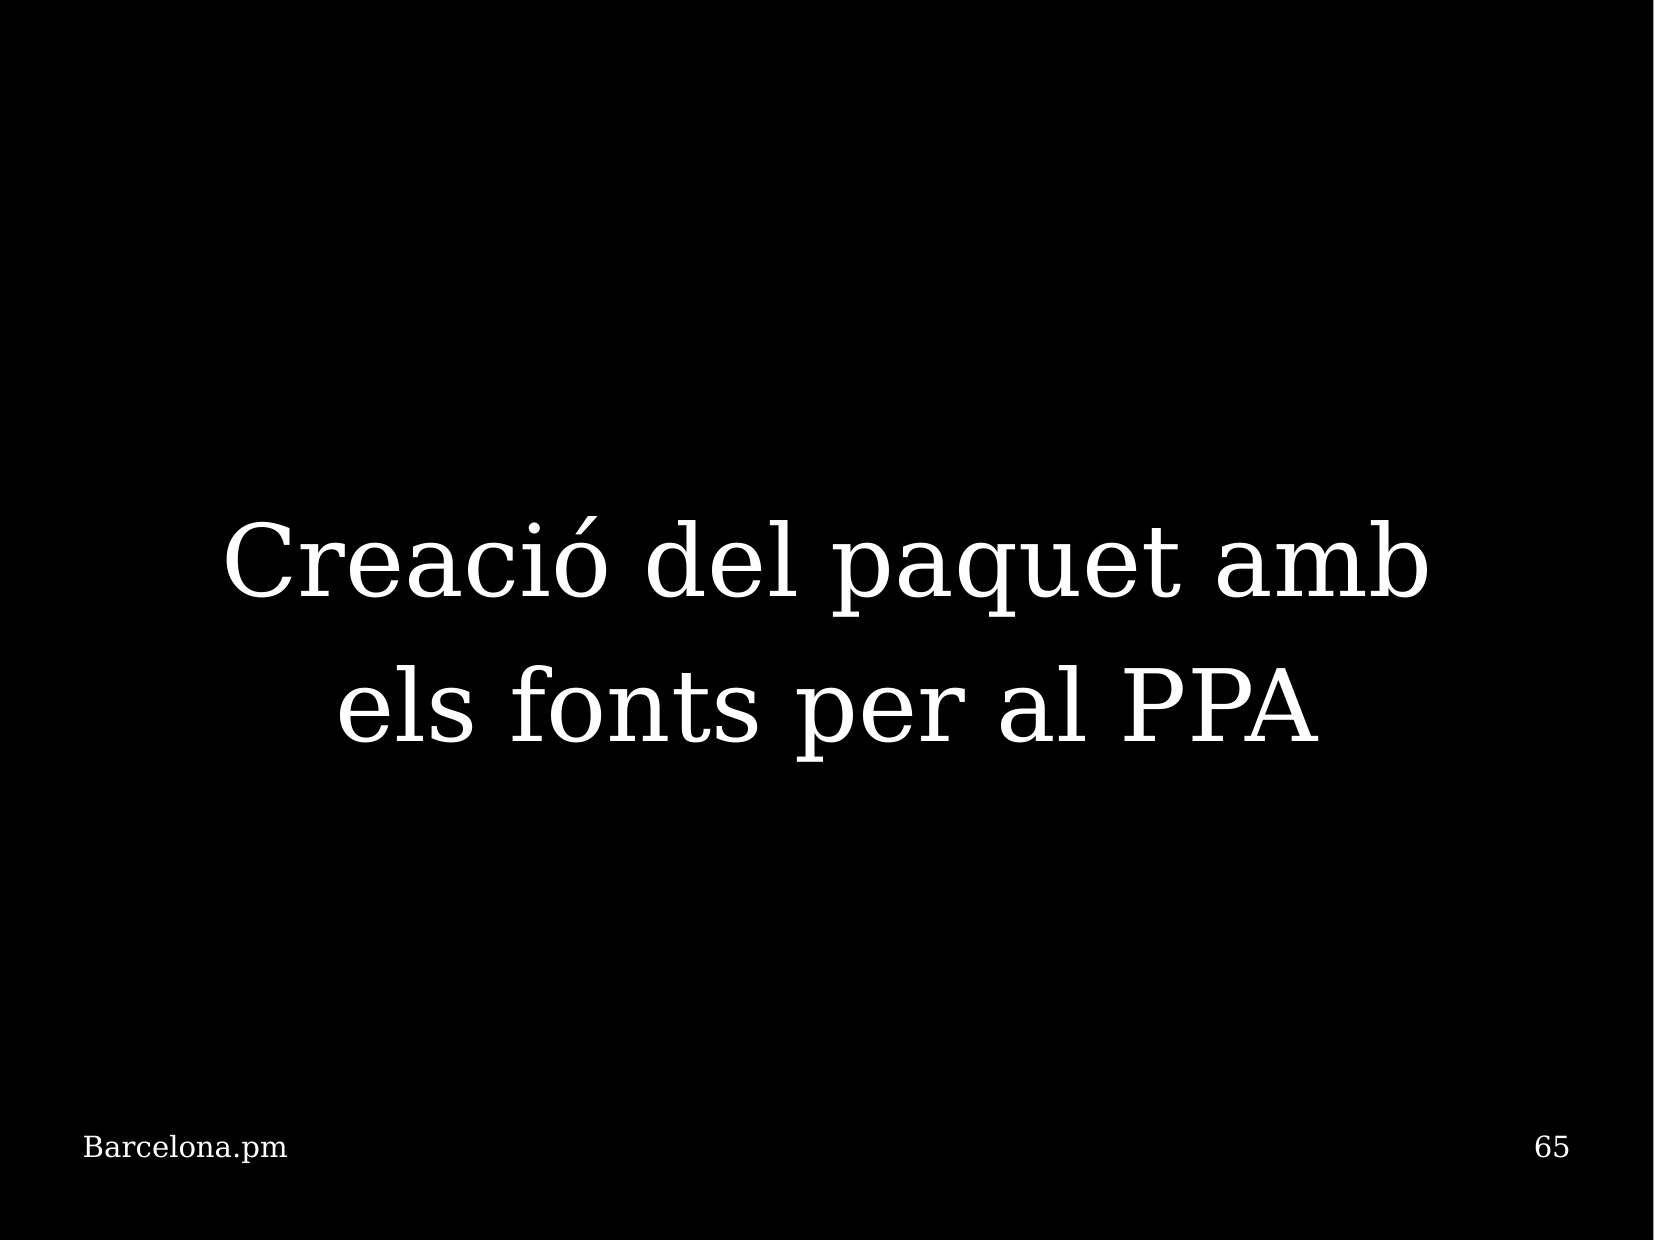

# Creació del paquet amb els fonts per al PPA
Barcelona.pm
65